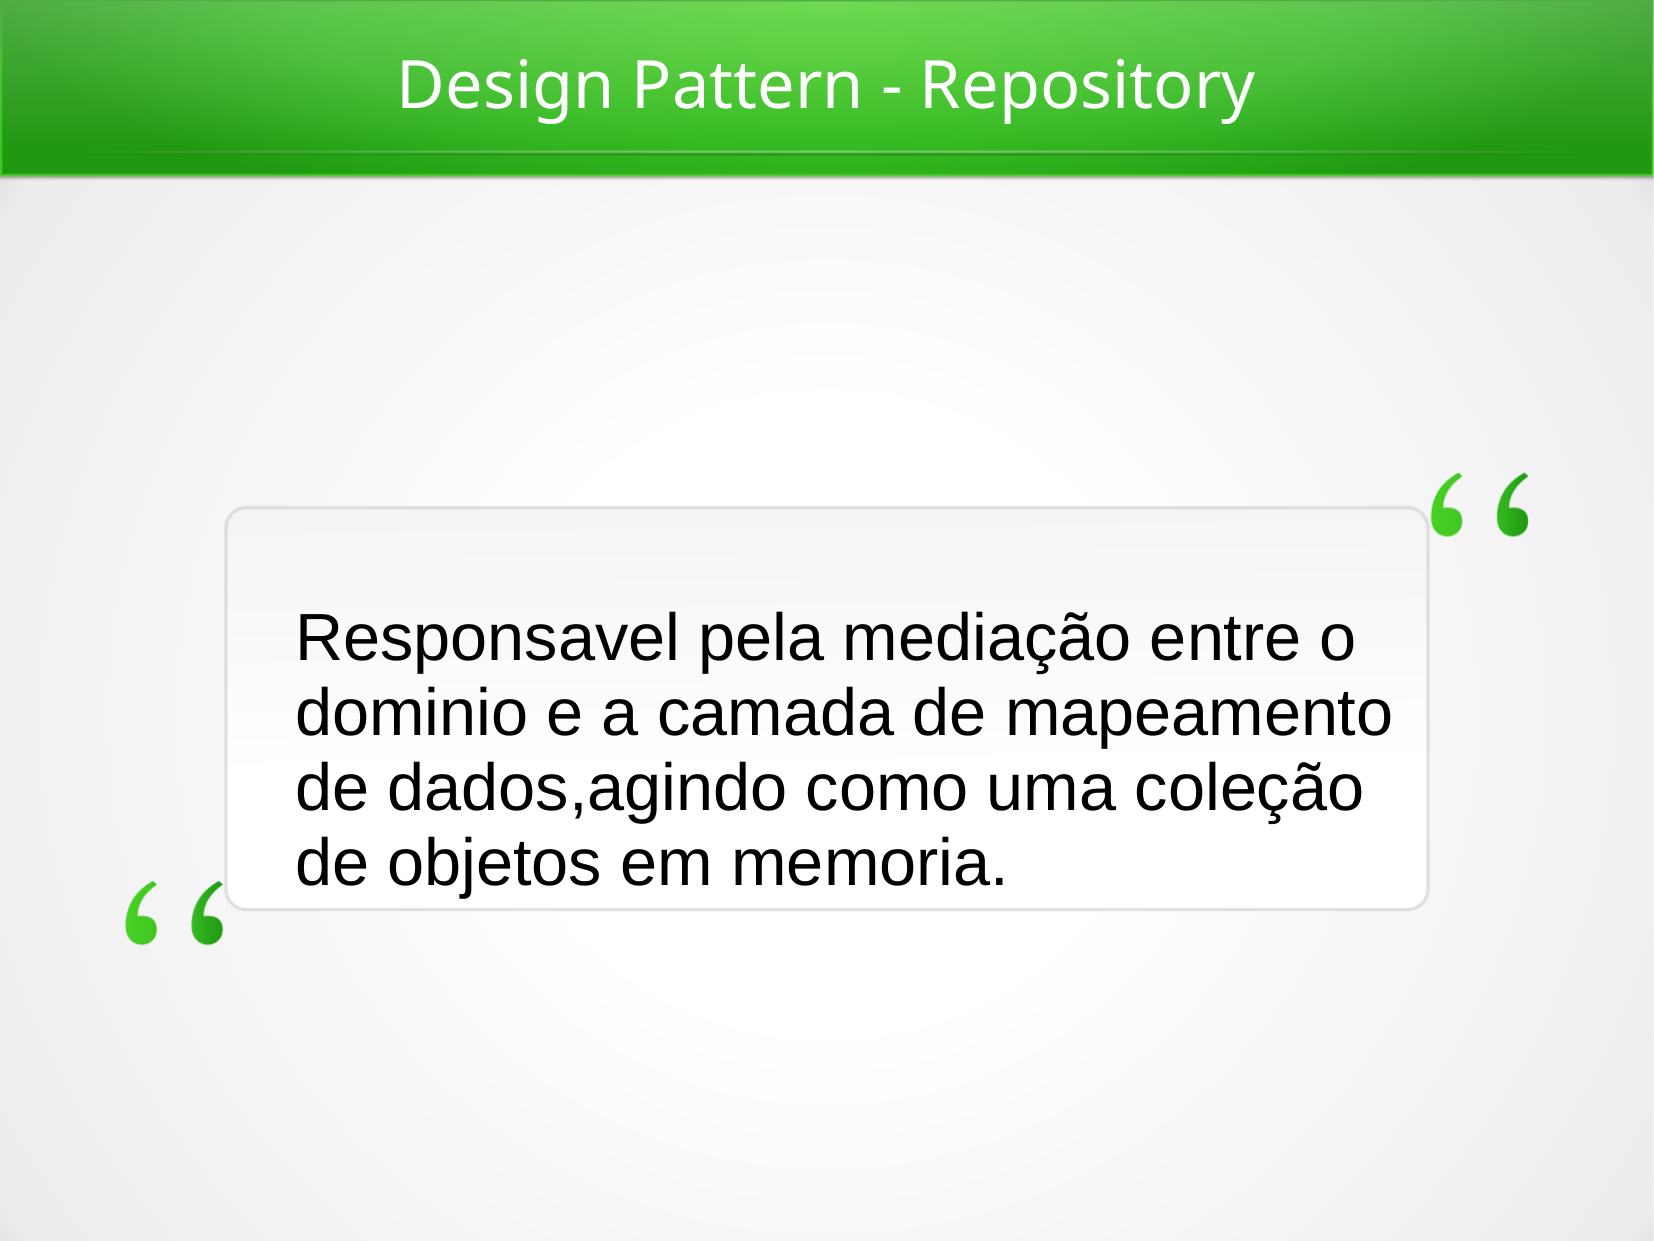

# Design Pattern - Repository
Responsavel pela mediação entre o dominio e a camada de mapeamento de dados,agindo como uma coleção de objetos em memoria.